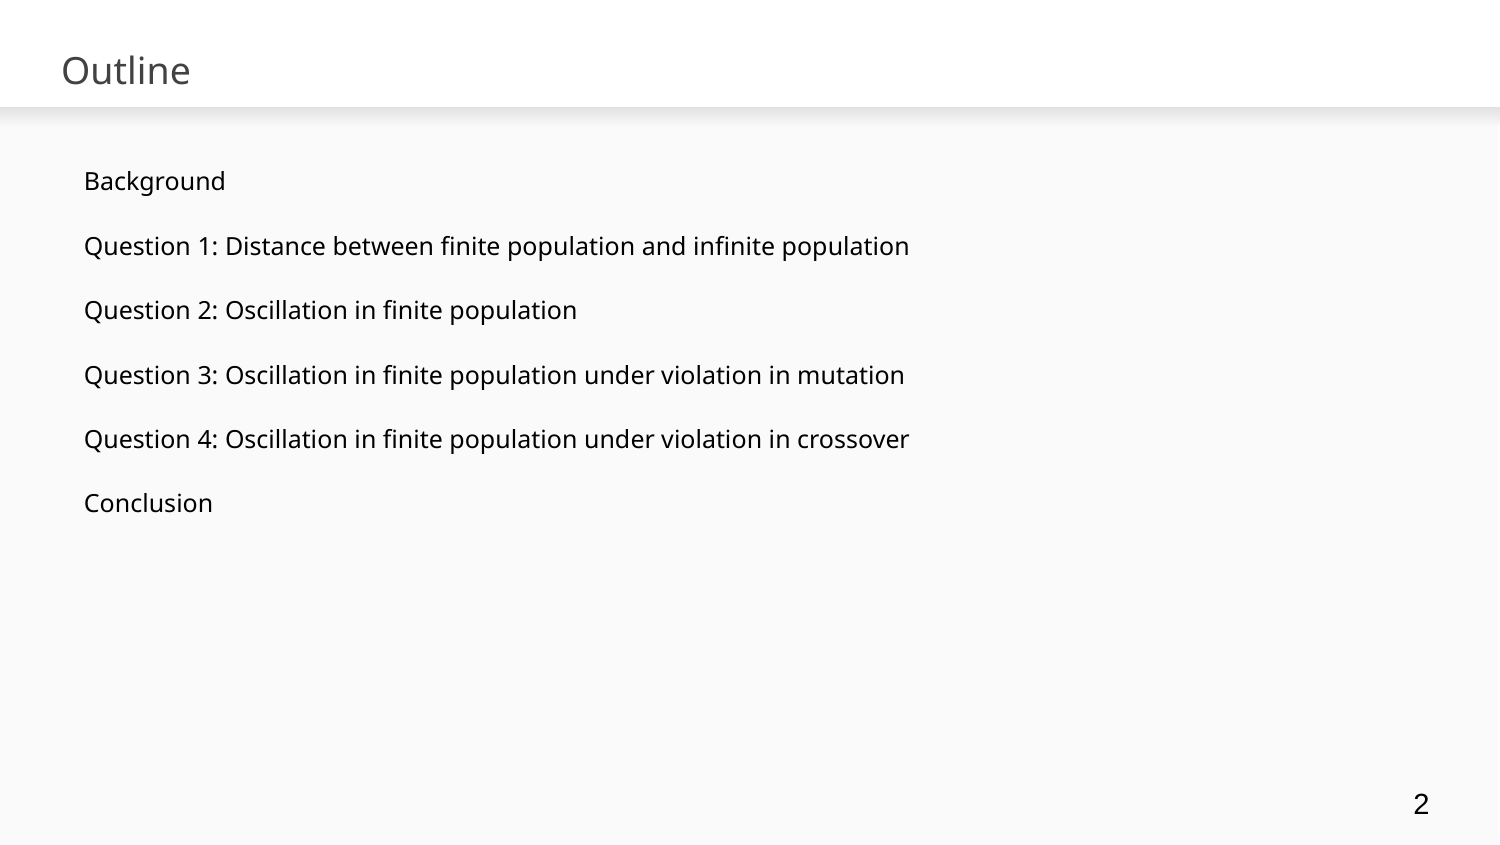

# Outline
Background
Question 1: Distance between finite population and infinite population
Question 2: Oscillation in finite population
Question 3: Oscillation in finite population under violation in mutation
Question 4: Oscillation in finite population under violation in crossover
Conclusion
2